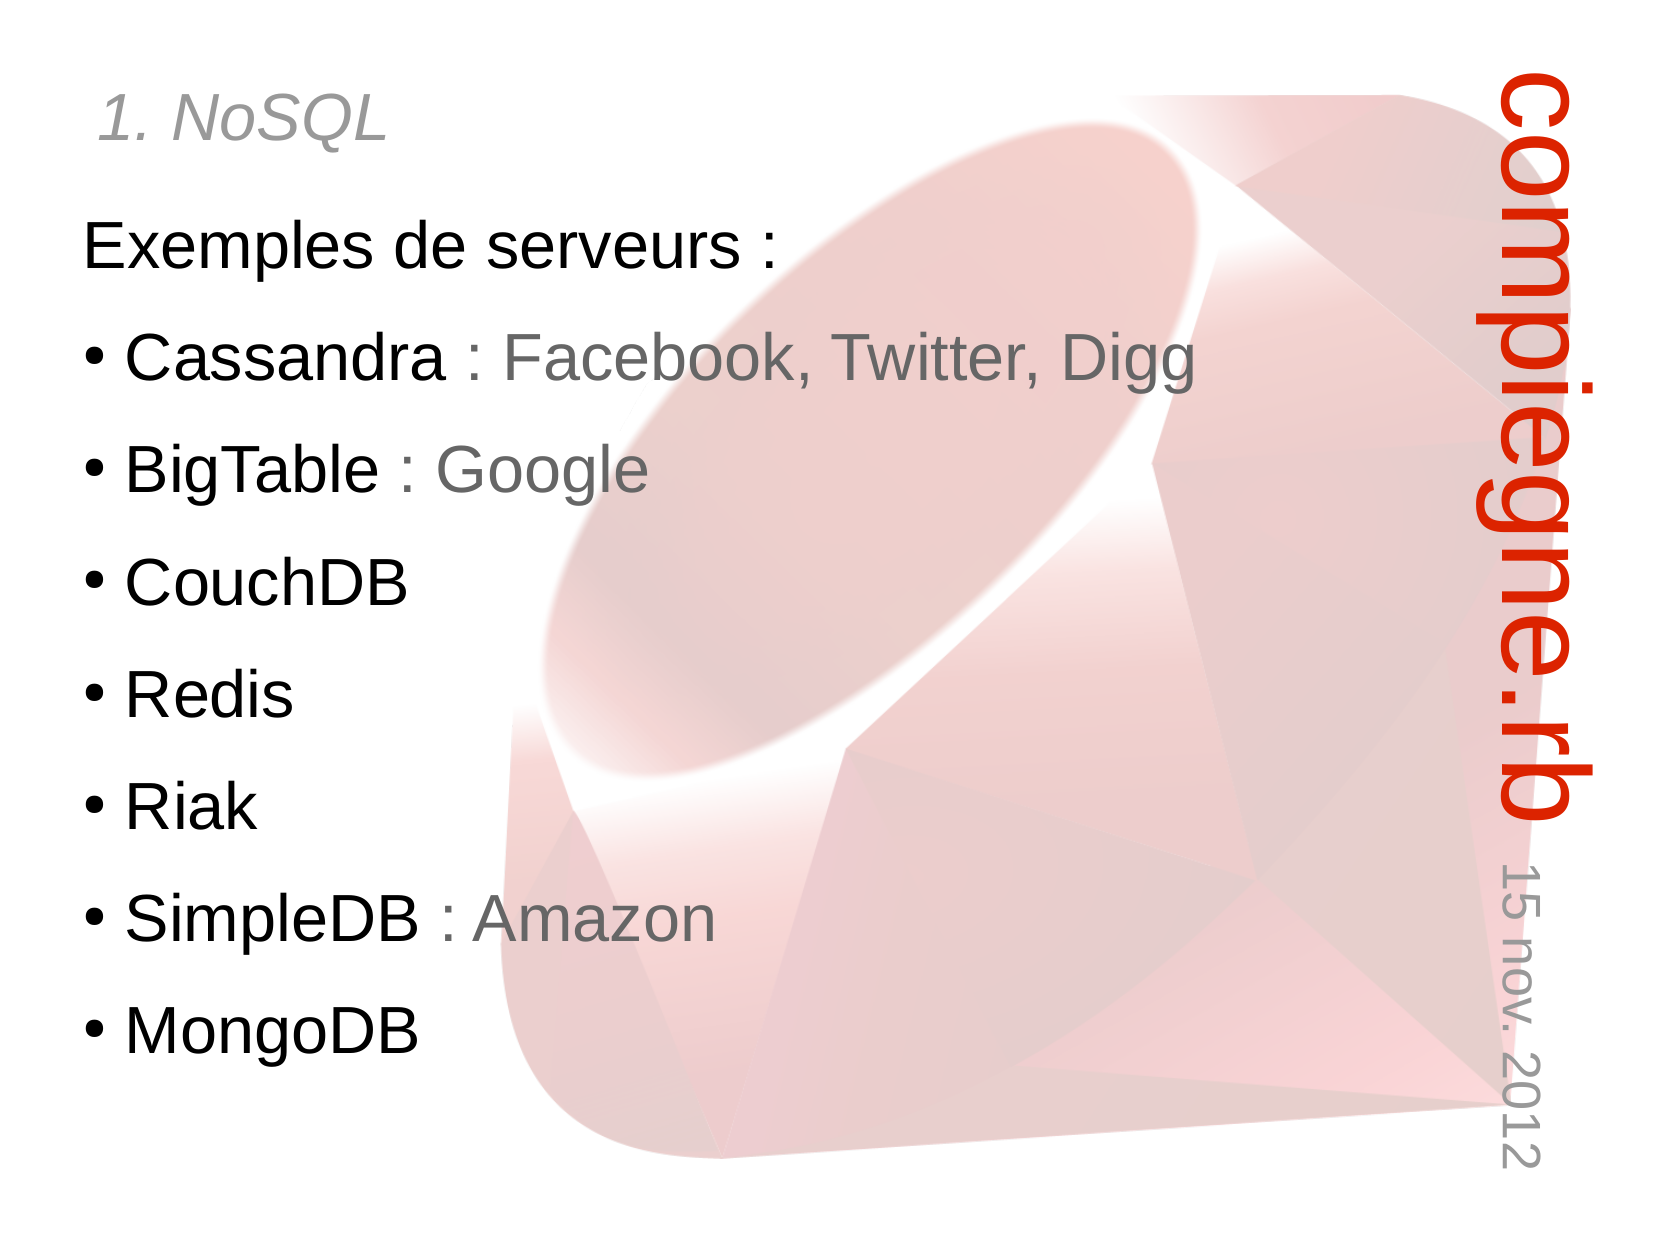

1. NoSQL
Exemples de serveurs :
 Cassandra : Facebook, Twitter, Digg
 BigTable : Google
 CouchDB
 Redis
 Riak
 SimpleDB : Amazon
 MongoDB
# compiegne.rb 15 nov. 2012